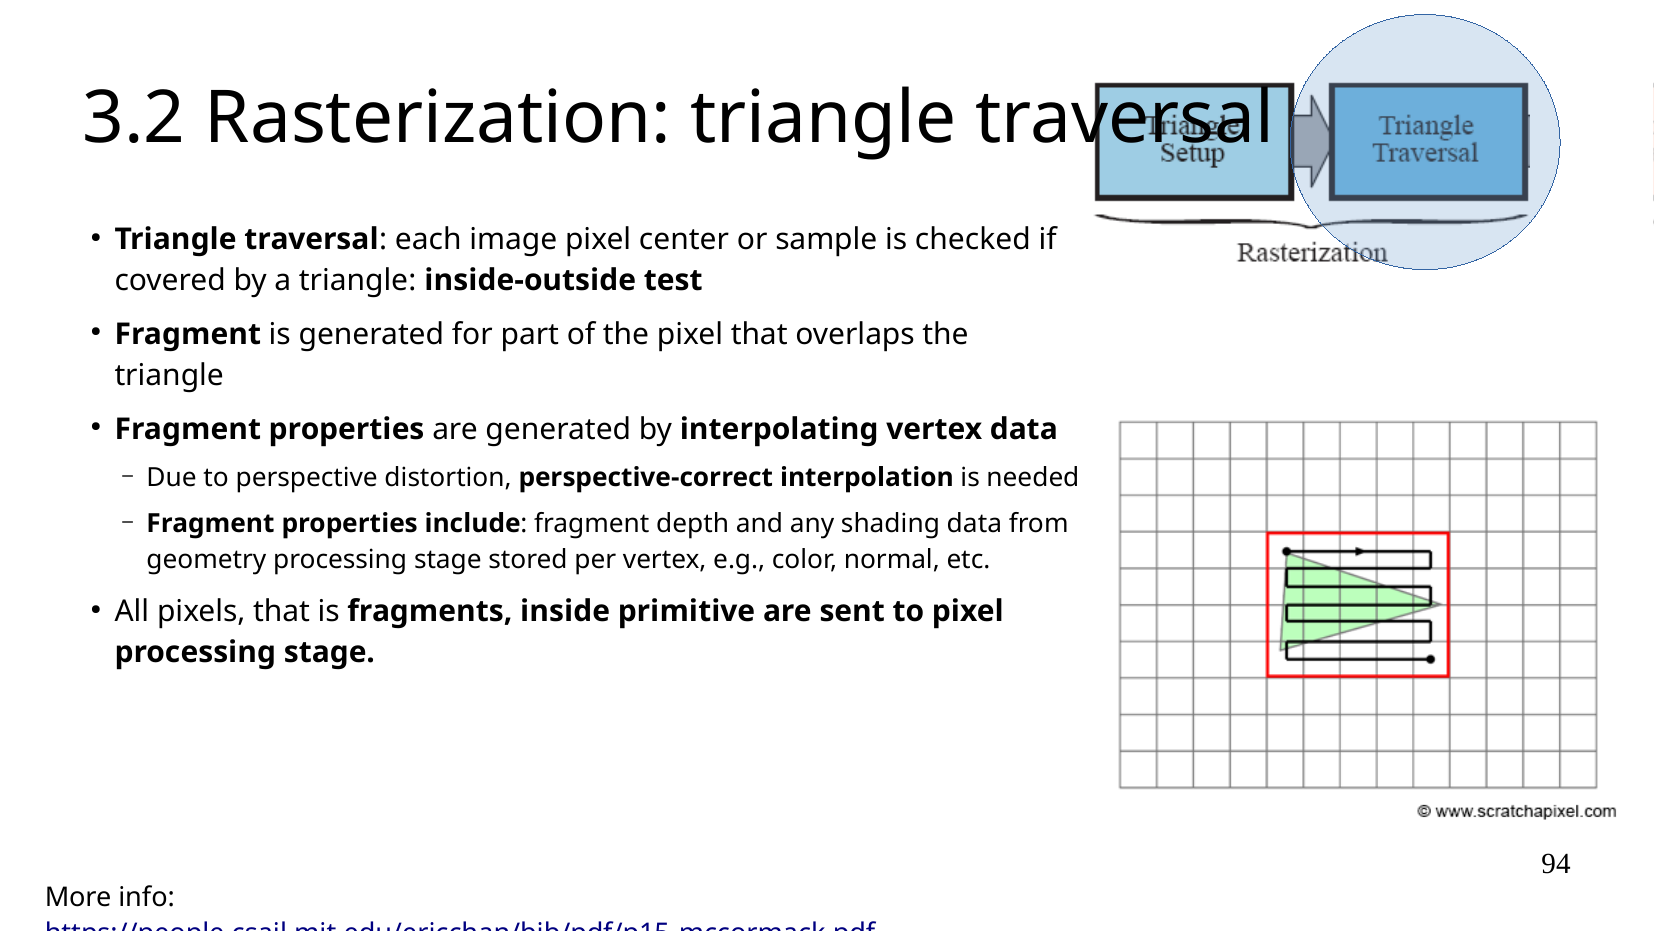

# 3.2 Rasterization: triangle traversal
Triangle traversal: each image pixel center or sample is checked if covered by a triangle: inside-outside test
Fragment is generated for part of the pixel that overlaps the triangle
Fragment properties are generated by interpolating vertex data
Due to perspective distortion, perspective-correct interpolation is needed
Fragment properties include: fragment depth and any shading data from geometry processing stage stored per vertex, e.g., color, normal, etc.
All pixels, that is fragments, inside primitive are sent to pixel processing stage.
94
More info: https://people.csail.mit.edu/ericchan/bib/pdf/p15-mccormack.pdf